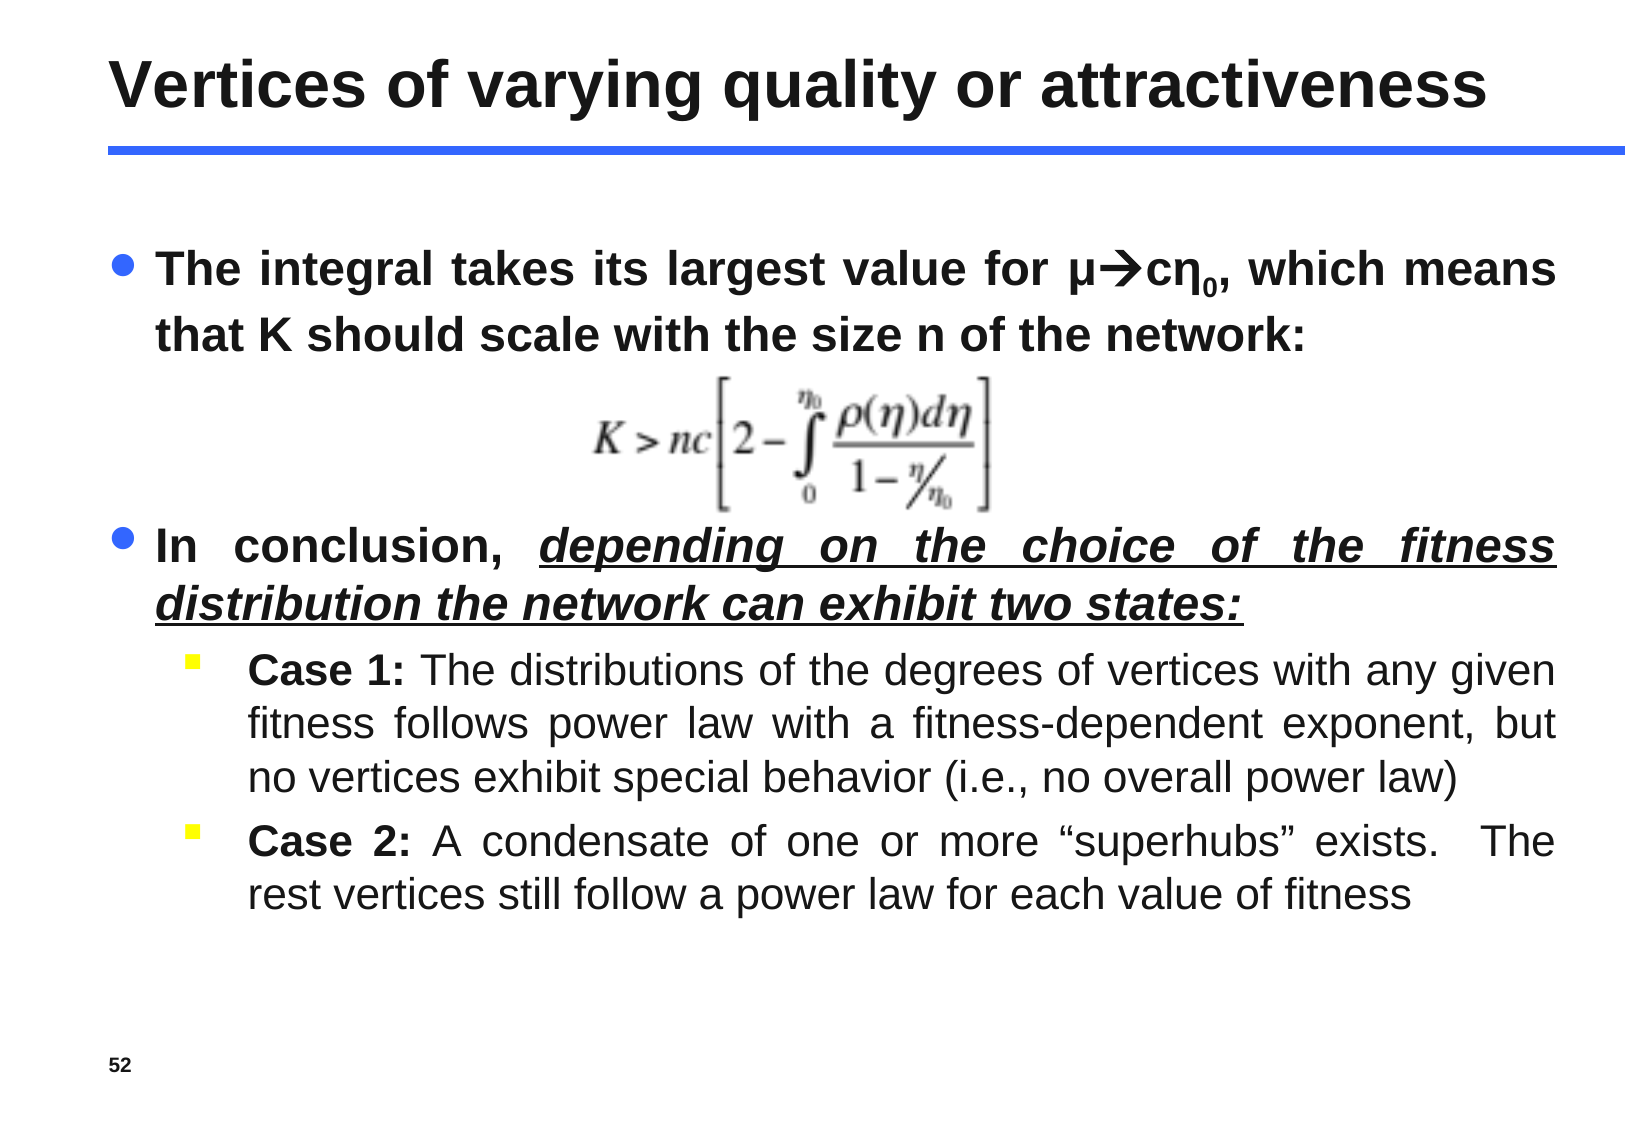

# Vertices of varying quality or attractiveness
The integral takes its largest value for μcη0, which means that K should scale with the size n of the network:
In conclusion, depending on the choice of the fitness distribution the network can exhibit two states:
Case 1: The distributions of the degrees of vertices with any given fitness follows power law with a fitness-dependent exponent, but no vertices exhibit special behavior (i.e., no overall power law)
Case 2: A condensate of one or more “superhubs” exists. The rest vertices still follow a power law for each value of fitness